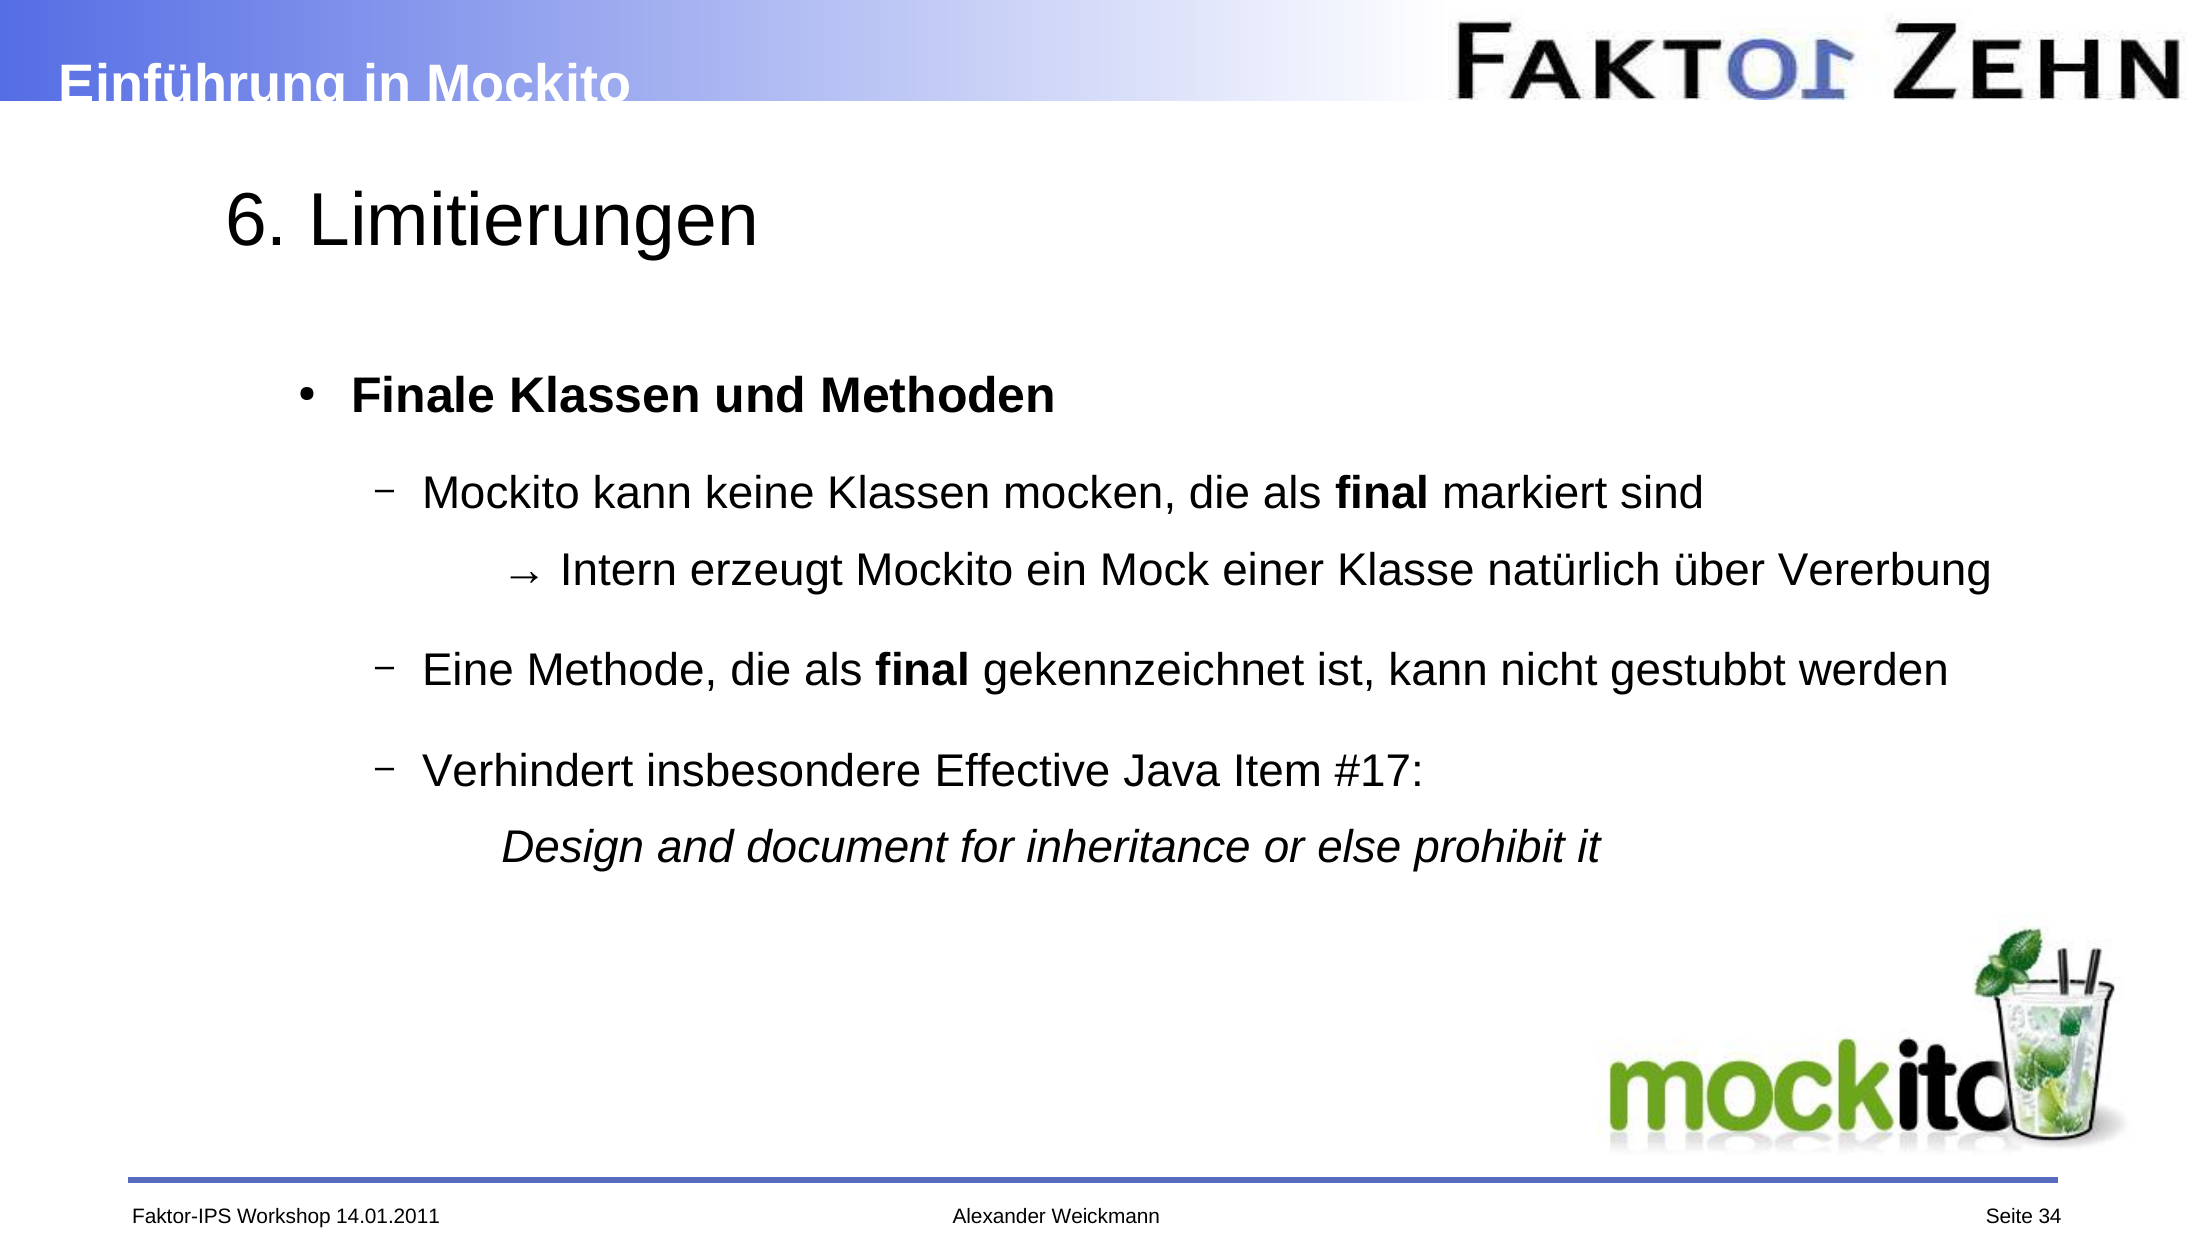

# 6. Limitierungen
Finale Klassen und Methoden
Mockito kann keine Klassen mocken, die als final markiert sind
		→ Intern erzeugt Mockito ein Mock einer Klasse natürlich über Vererbung
Eine Methode, die als final gekennzeichnet ist, kann nicht gestubbt werden
Verhindert insbesondere Effective Java Item #17:
		Design and document for inheritance or else prohibit it